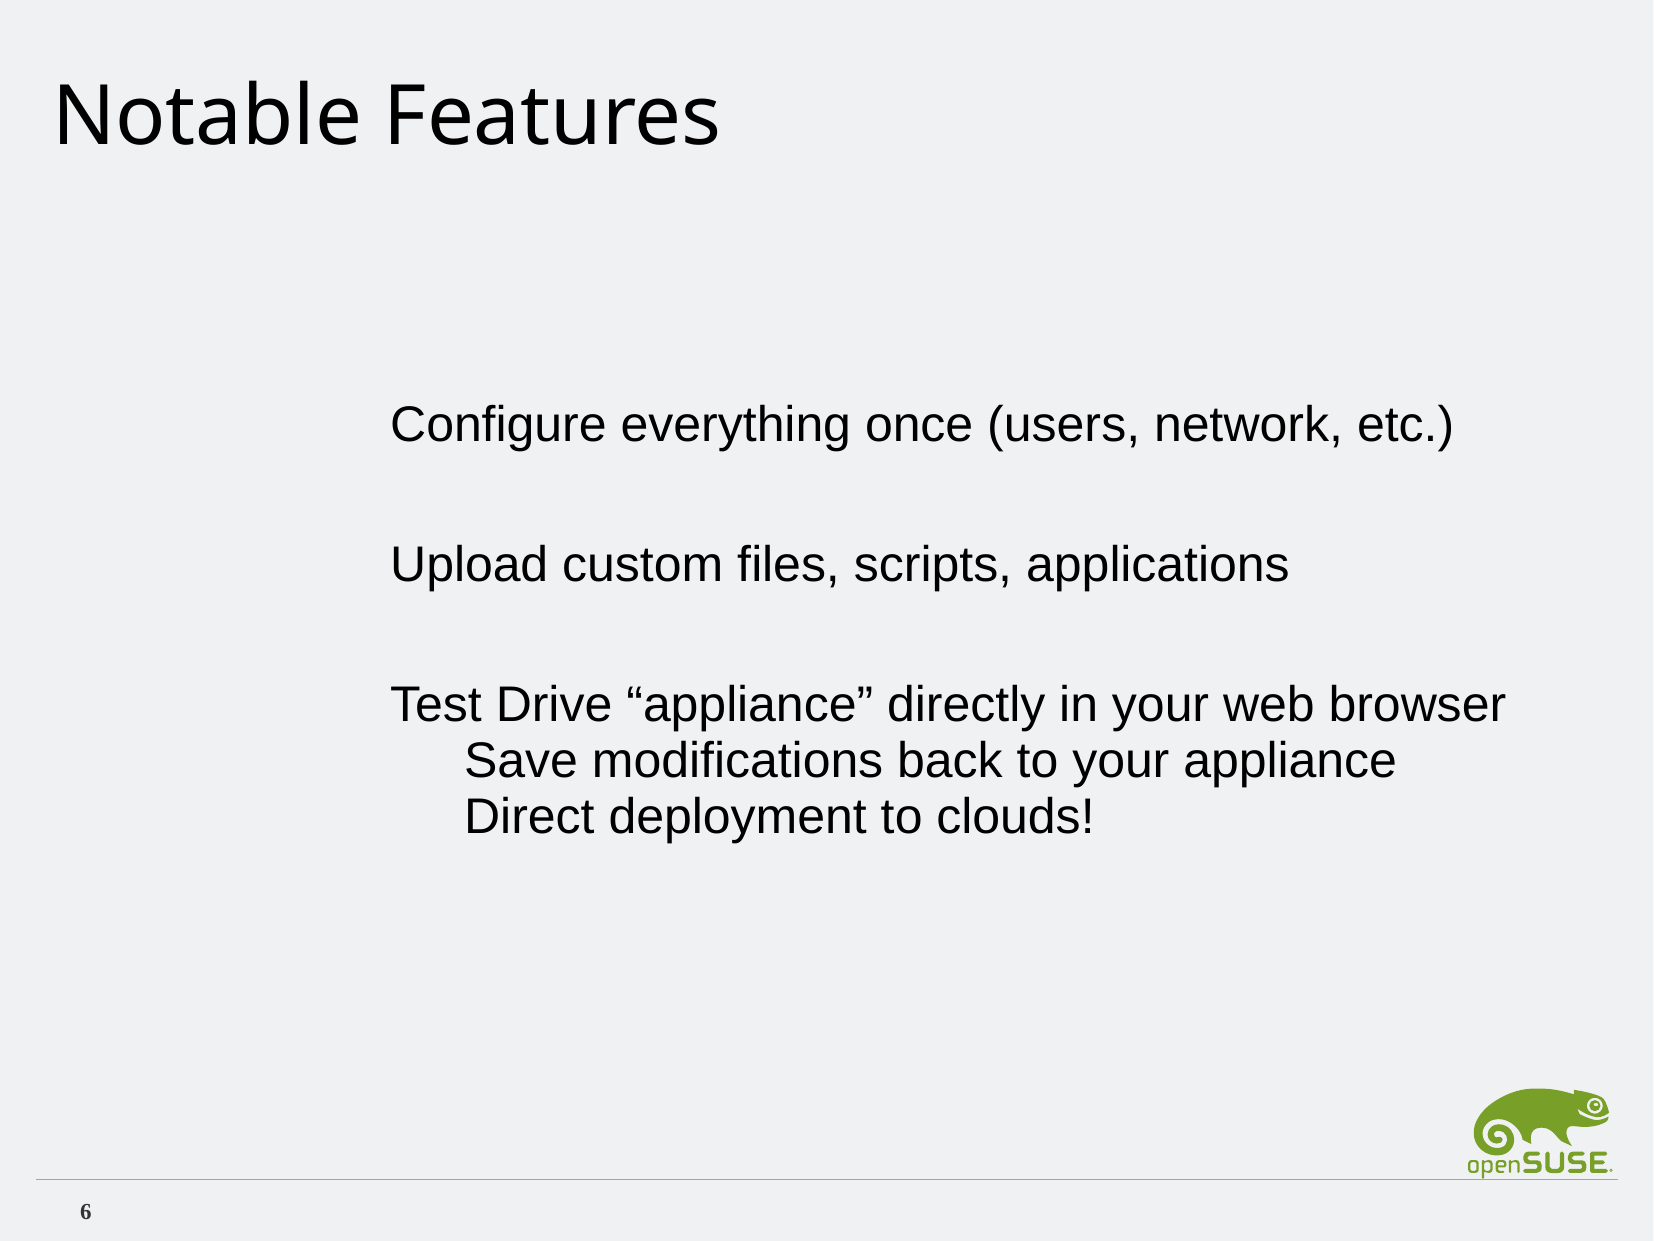

Notable Features
Configure everything once (users, network, etc.)
Upload custom files, scripts, applications
Test Drive “appliance” directly in your web browser
	Save modifications back to your appliance
	Direct deployment to clouds!
6